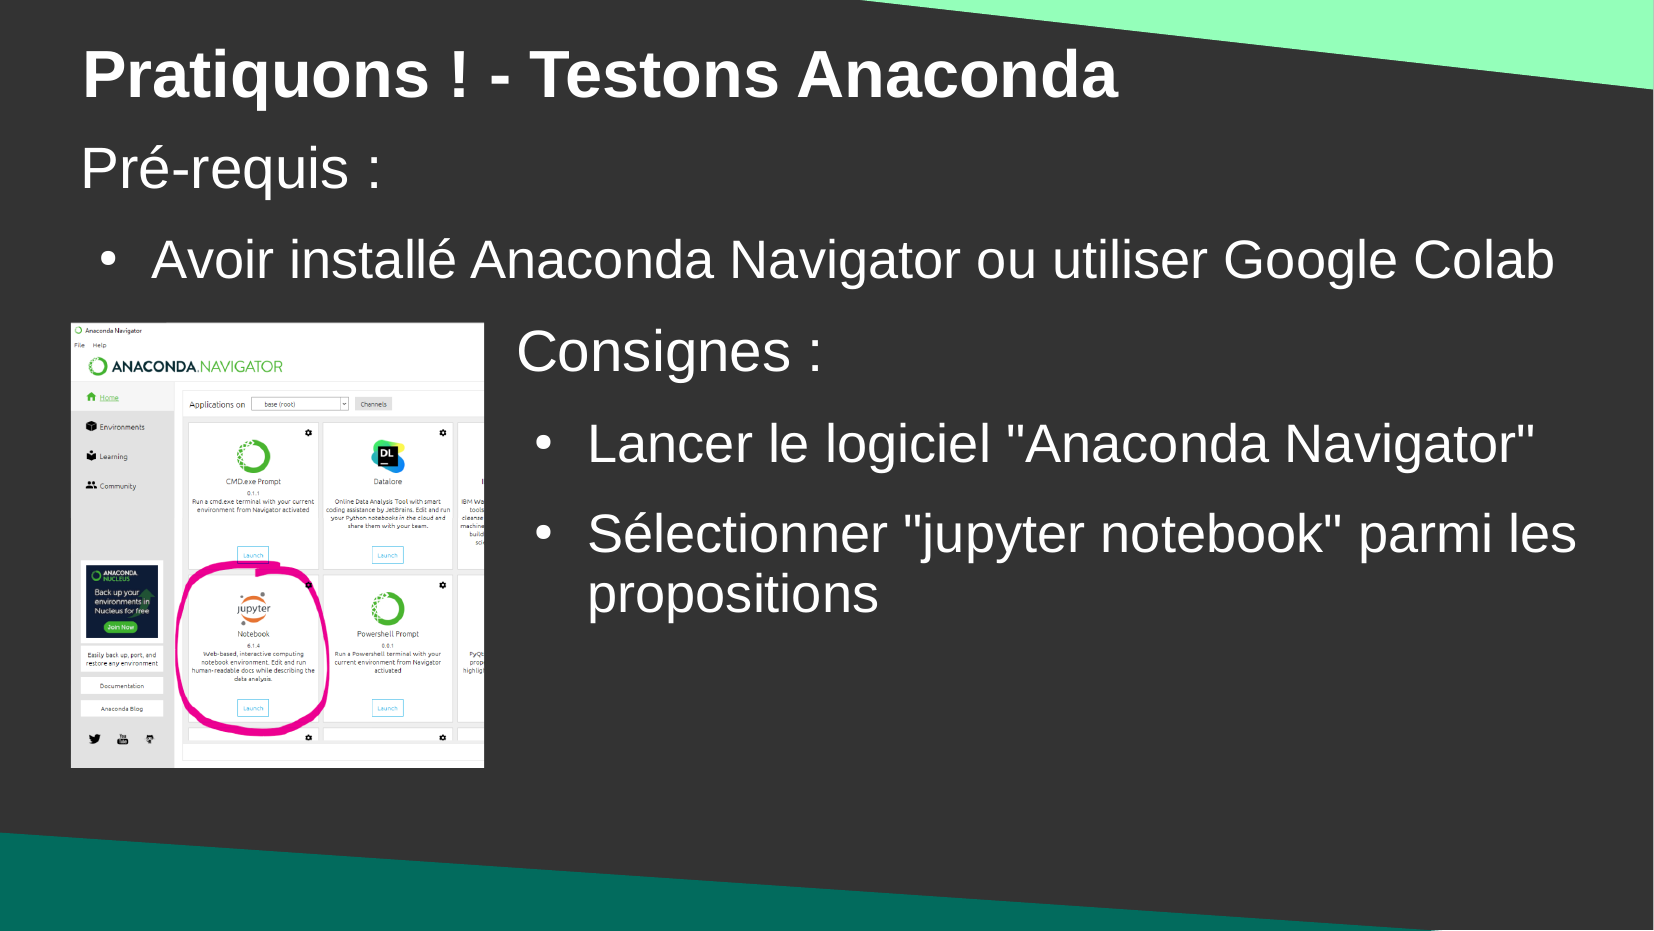

# Pratiquons ! - Testons Anaconda
Pré-requis :
Avoir installé Anaconda Navigator ou utiliser Google Colab
Consignes :
Lancer le logiciel "Anaconda Navigator"
Sélectionner "jupyter notebook" parmi les propositions